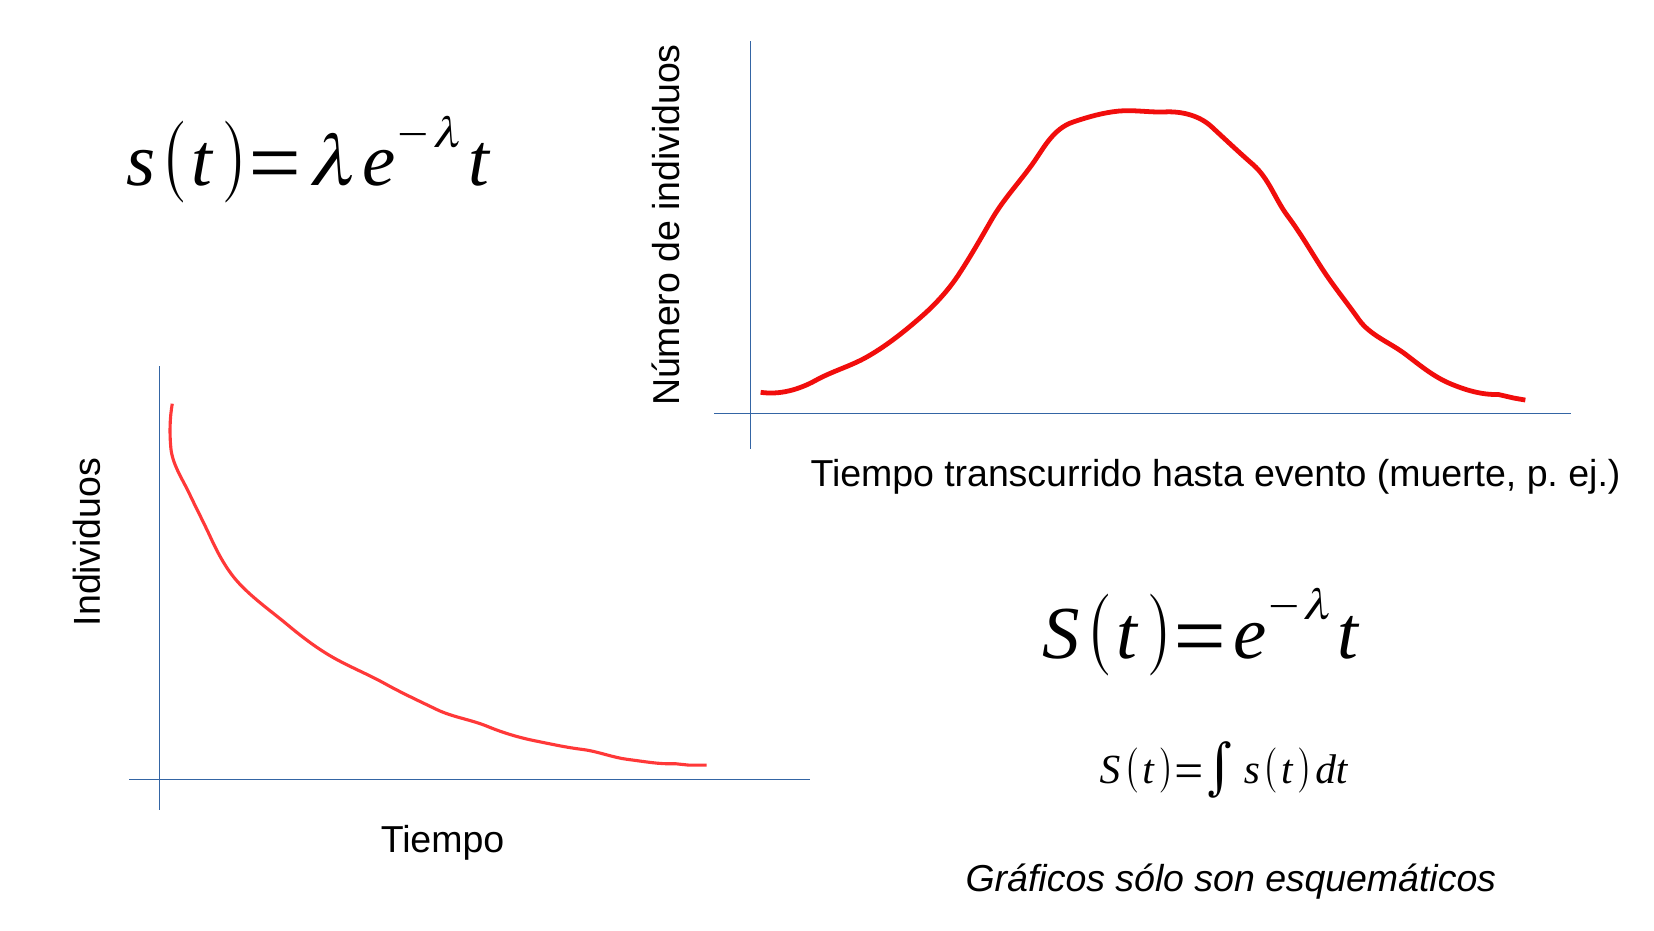

Número de individuos
Tiempo transcurrido hasta evento (muerte, p. ej.)
Individuos
Tiempo
Gráficos sólo son esquemáticos